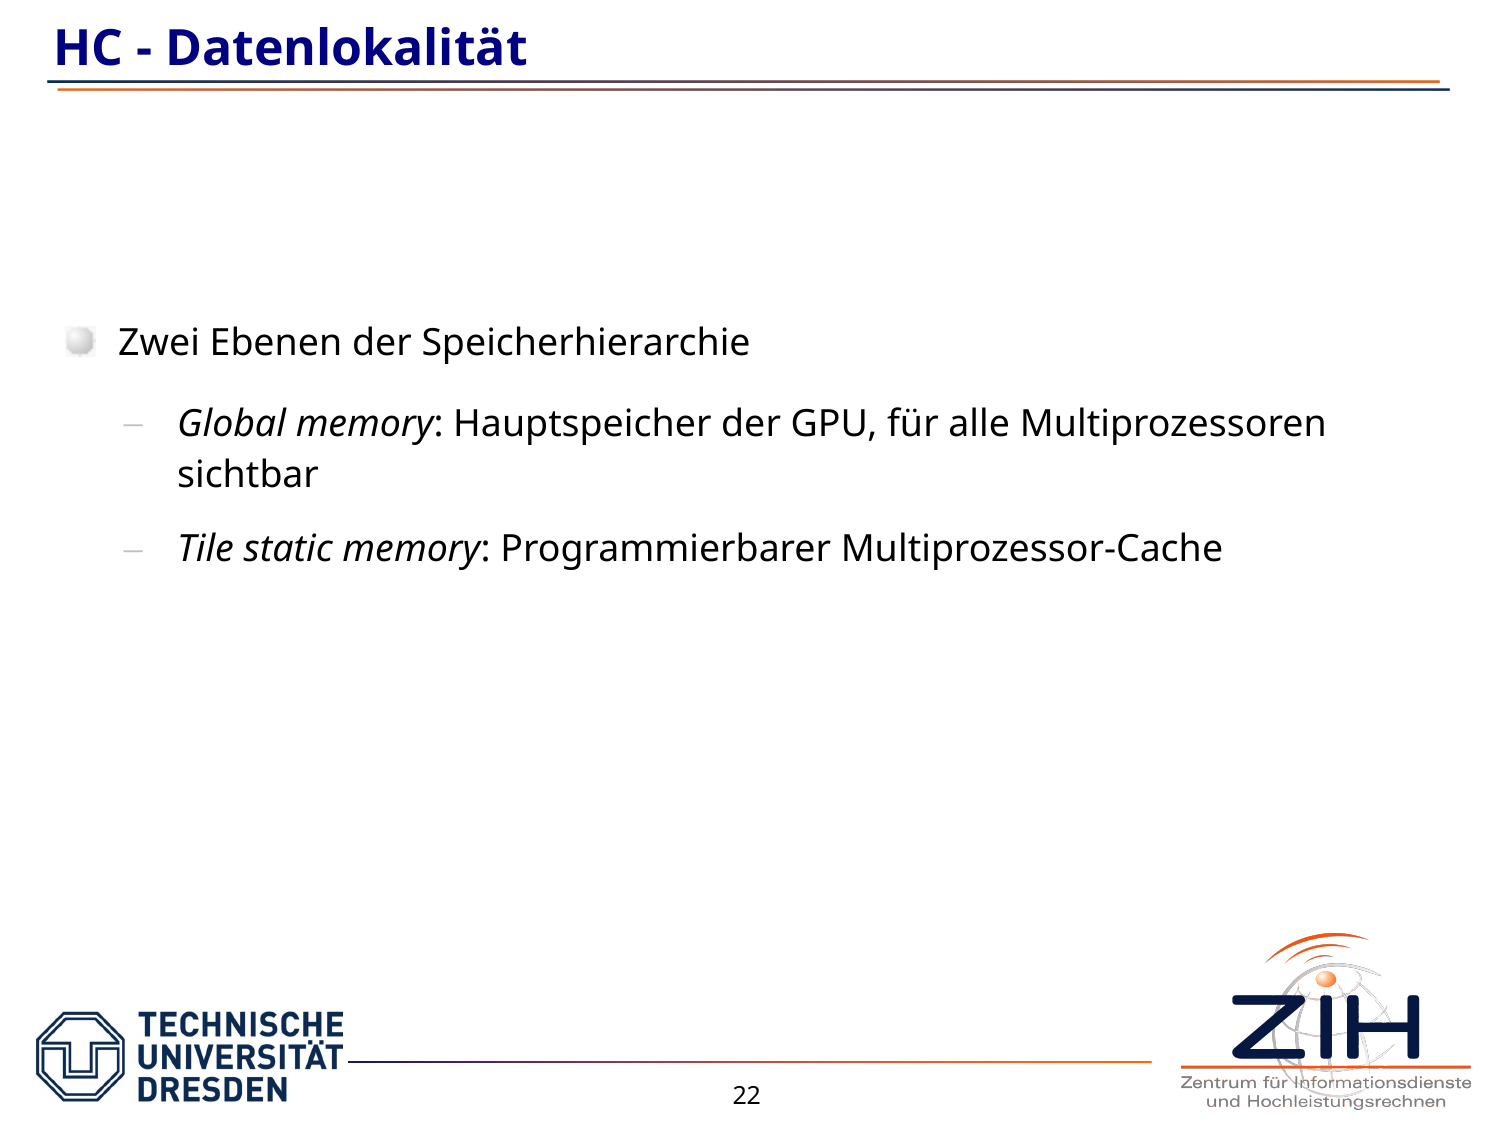

# HC - Datenlokalität
Zwei Ebenen der Speicherhierarchie
Global memory: Hauptspeicher der GPU, für alle Multiprozessoren sichtbar
Tile static memory: Programmierbarer Multiprozessor-Cache
22